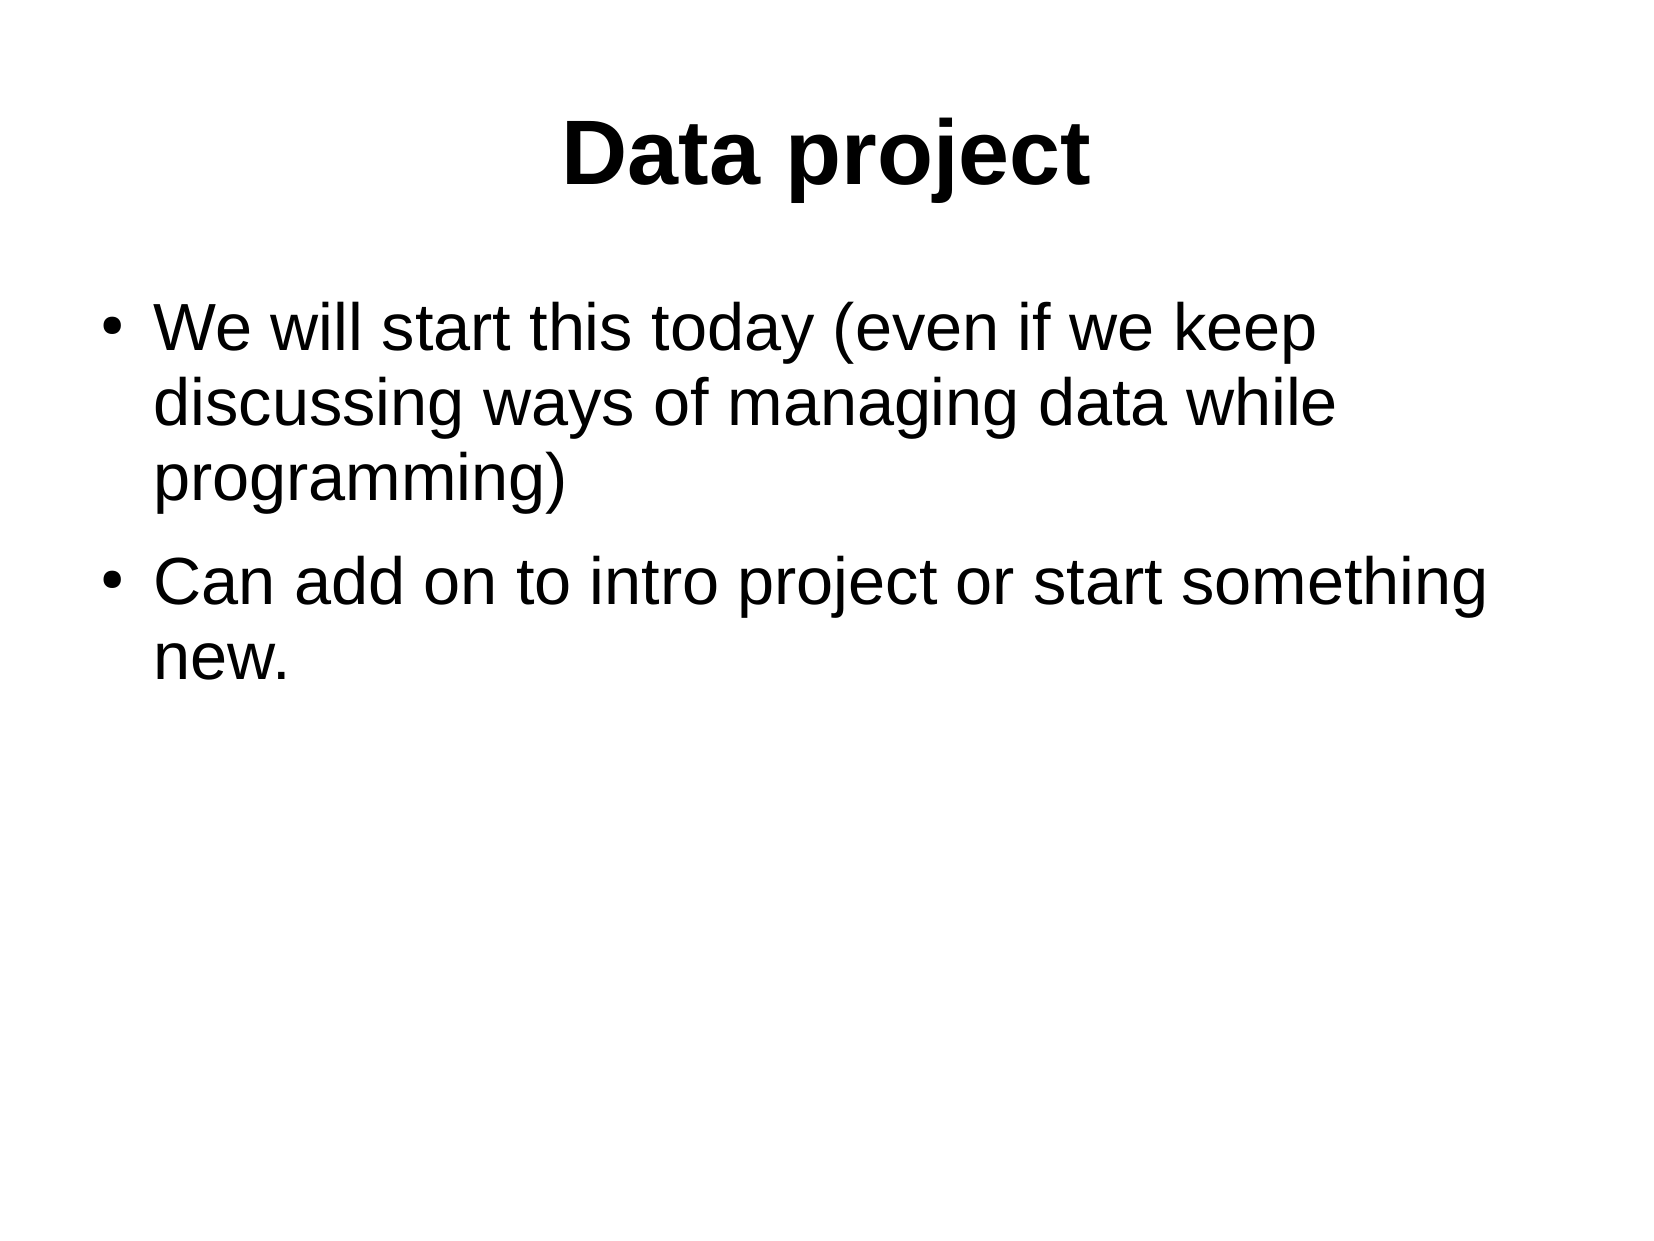

# Data project
We will start this today (even if we keep discussing ways of managing data while programming)
Can add on to intro project or start something new.